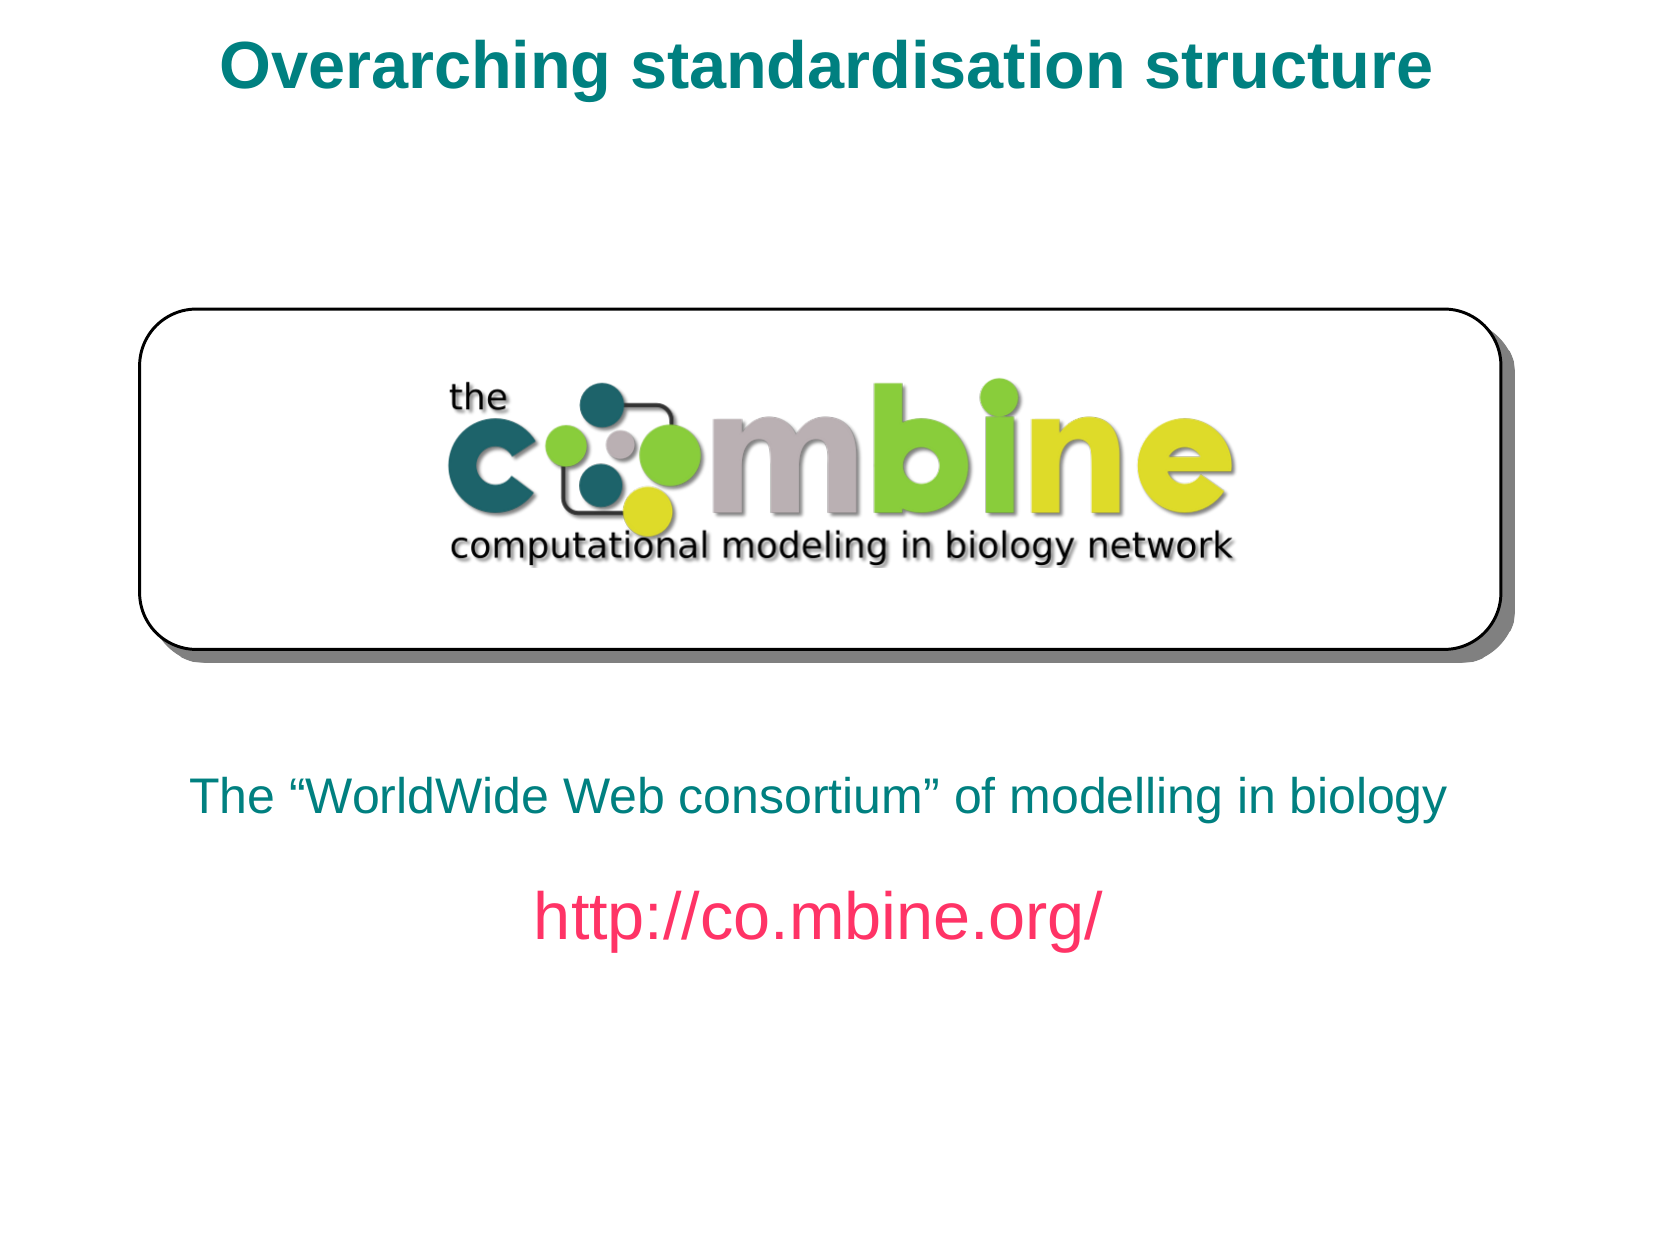

# Overarching standardisation structure
The “WorldWide Web consortium” of modelling in biology
http://co.mbine.org/